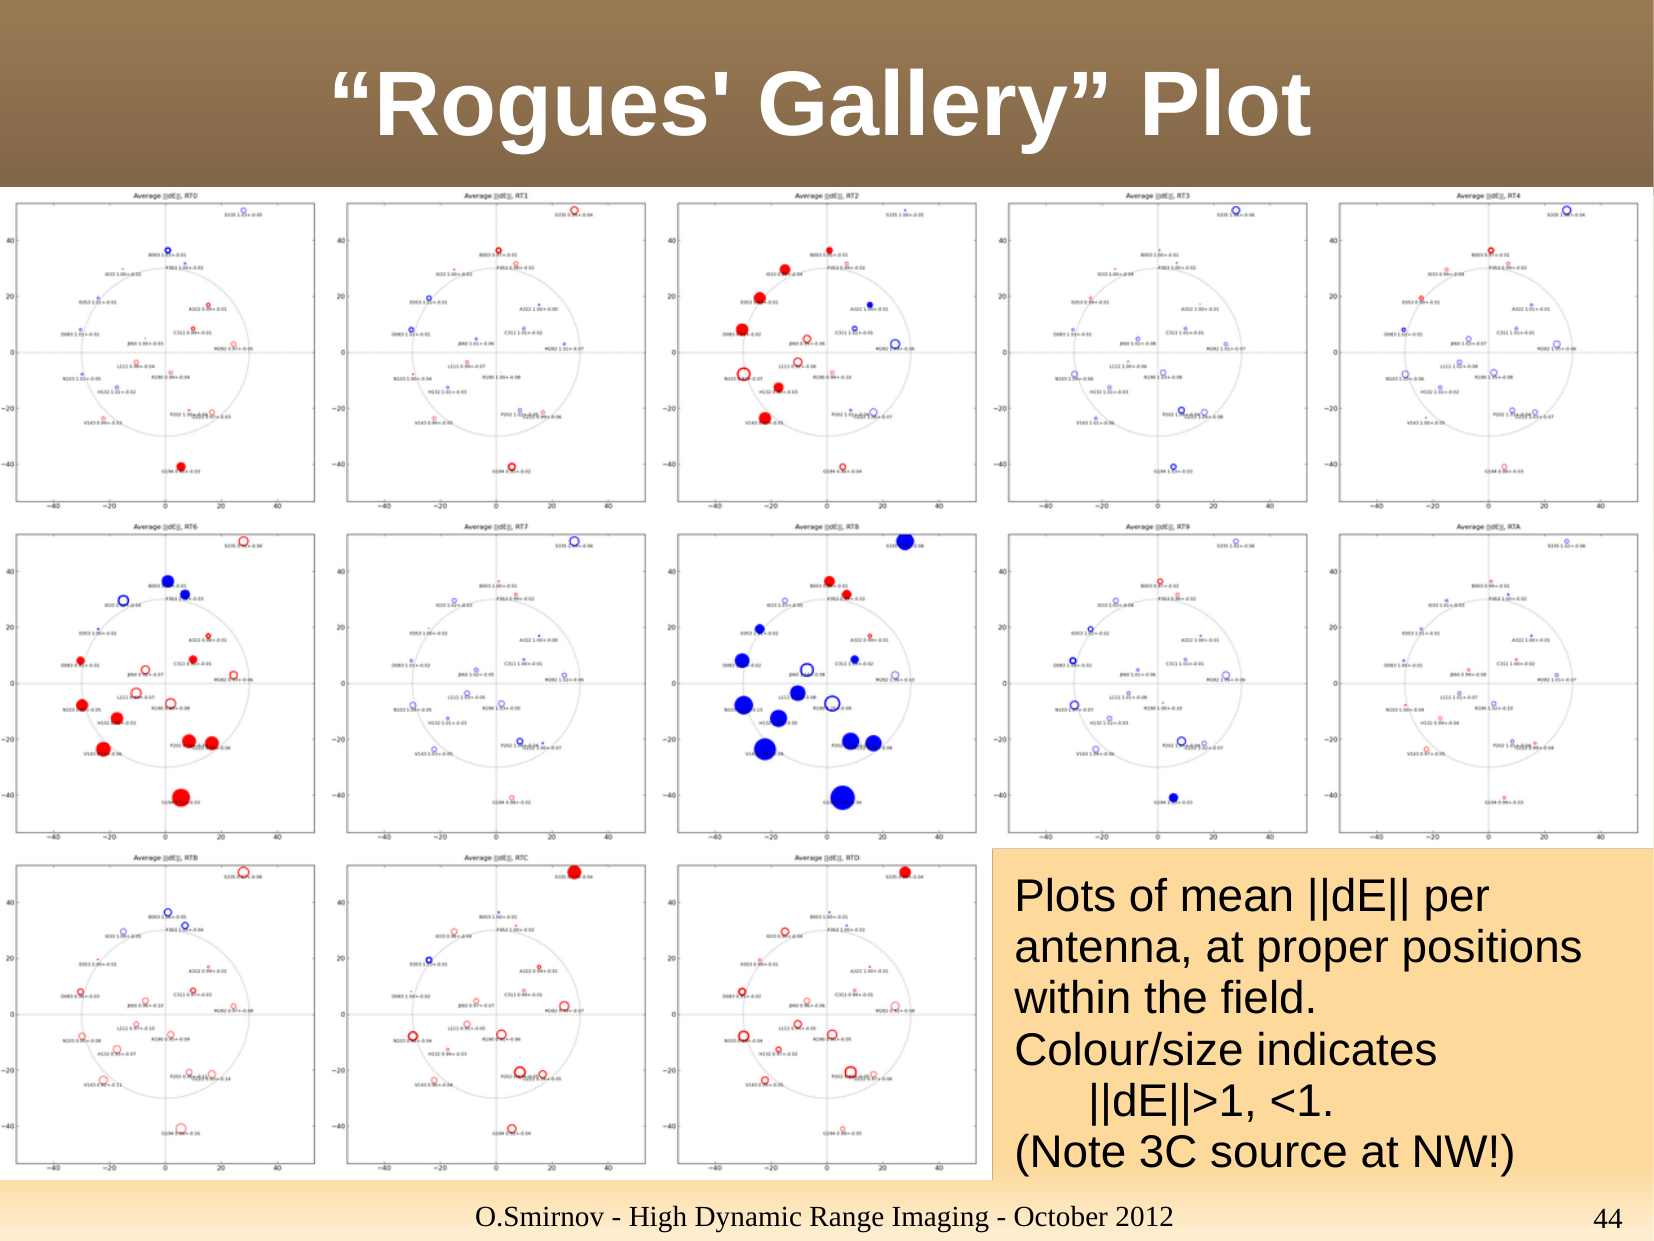

# “Rogues' Gallery” Plot
Plots of mean ||dE|| per antenna, at proper positions within the field.
Colour/size indicates
	||dE||>1, <1.
(Note 3C source at NW!)
O.Smirnov - High Dynamic Range Imaging - October 2012
44